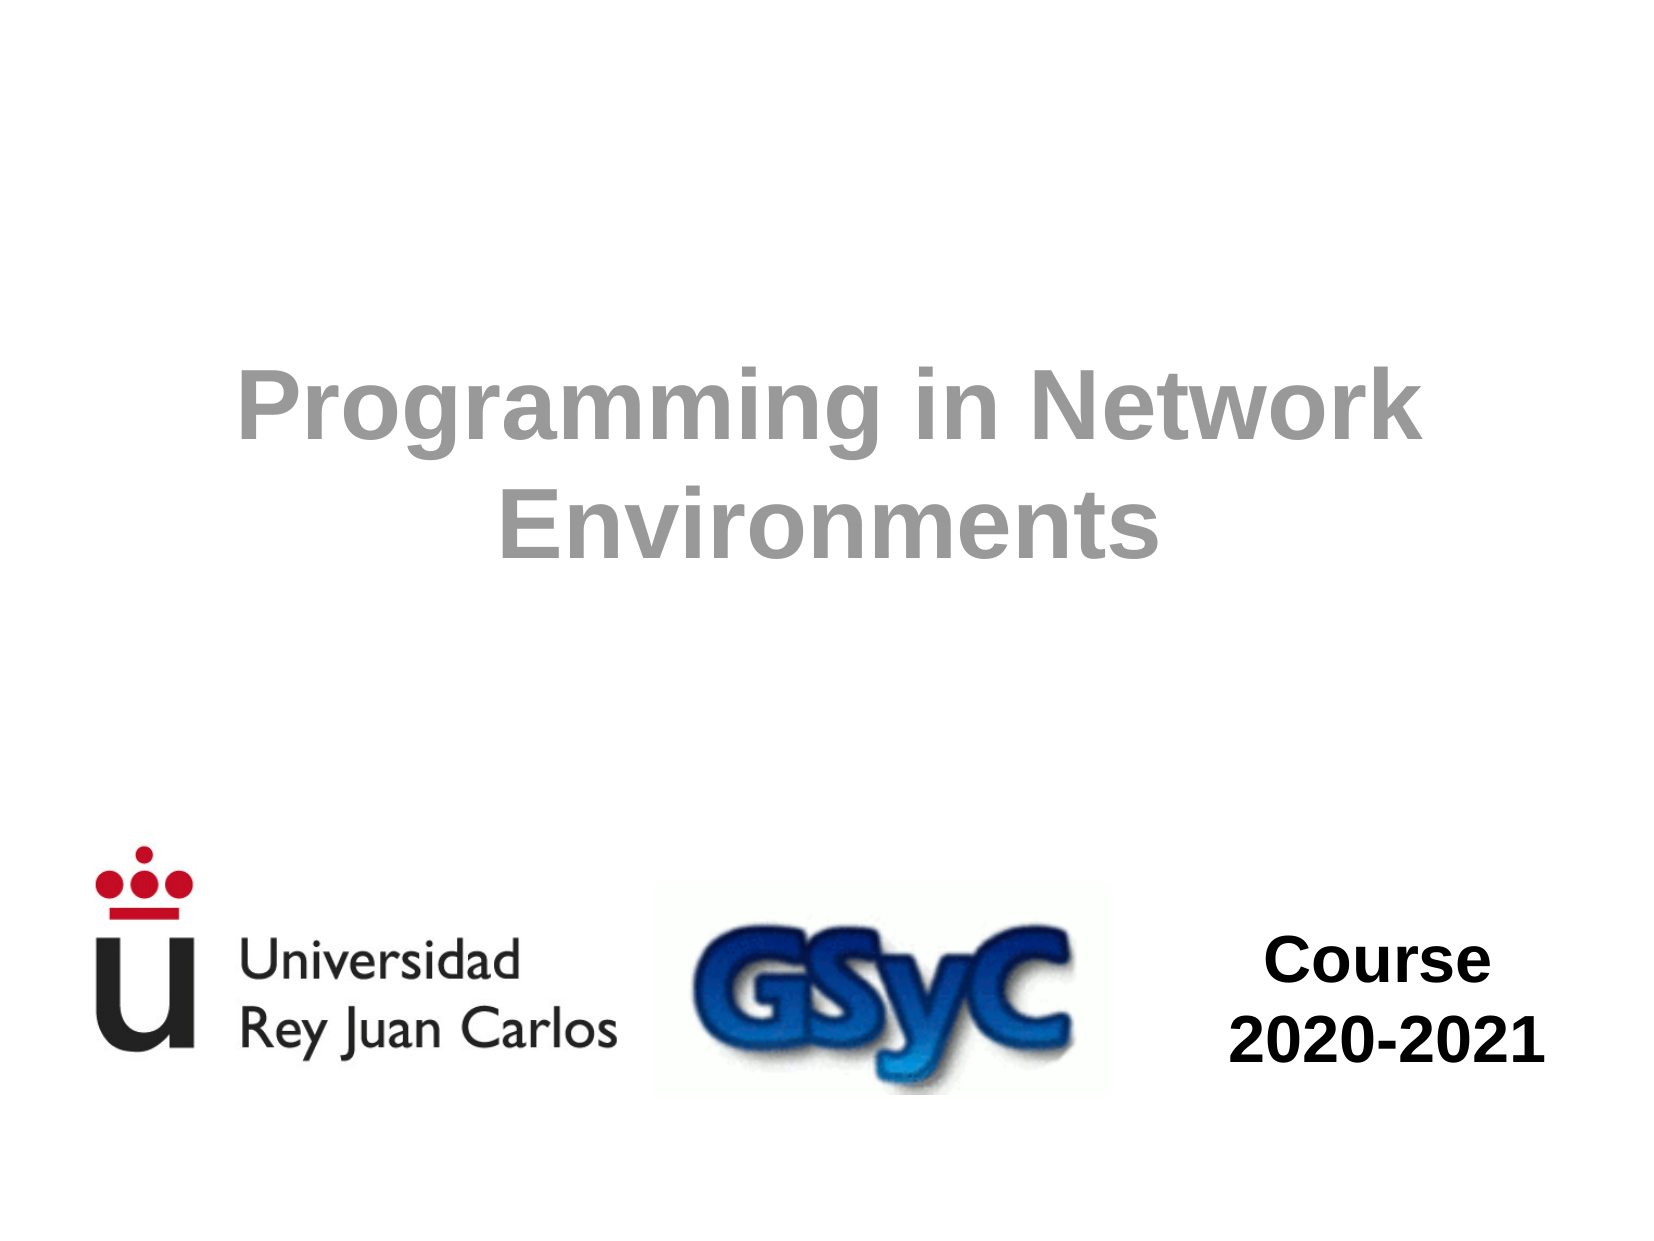

# Programming in Network
Environments
Course
2020-2021